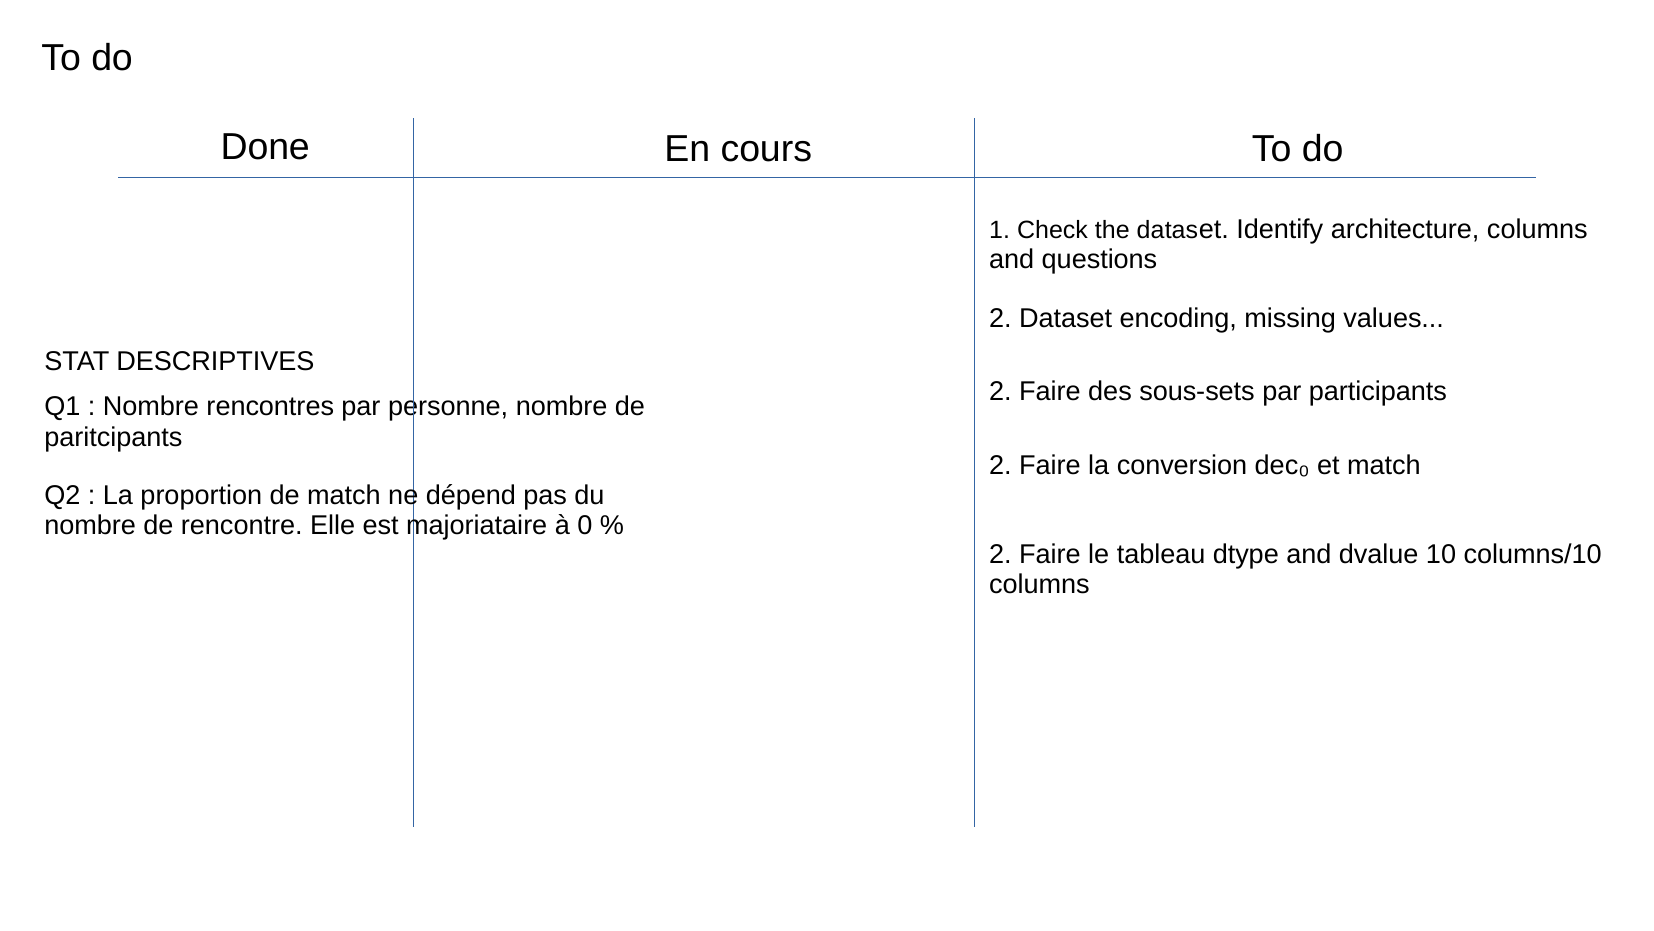

To do
Done
En cours
To do
1. Check the dataset. Identify architecture, columns and questions
2. Dataset encoding, missing values...
STAT DESCRIPTIVES
2. Faire des sous-sets par participants
Q1 : Nombre rencontres par personne, nombre de paritcipants
2. Faire la conversion dec₀ et match
Q2 : La proportion de match ne dépend pas du nombre de rencontre. Elle est majoriataire à 0 %
2. Faire le tableau dtype and dvalue 10 columns/10 columns